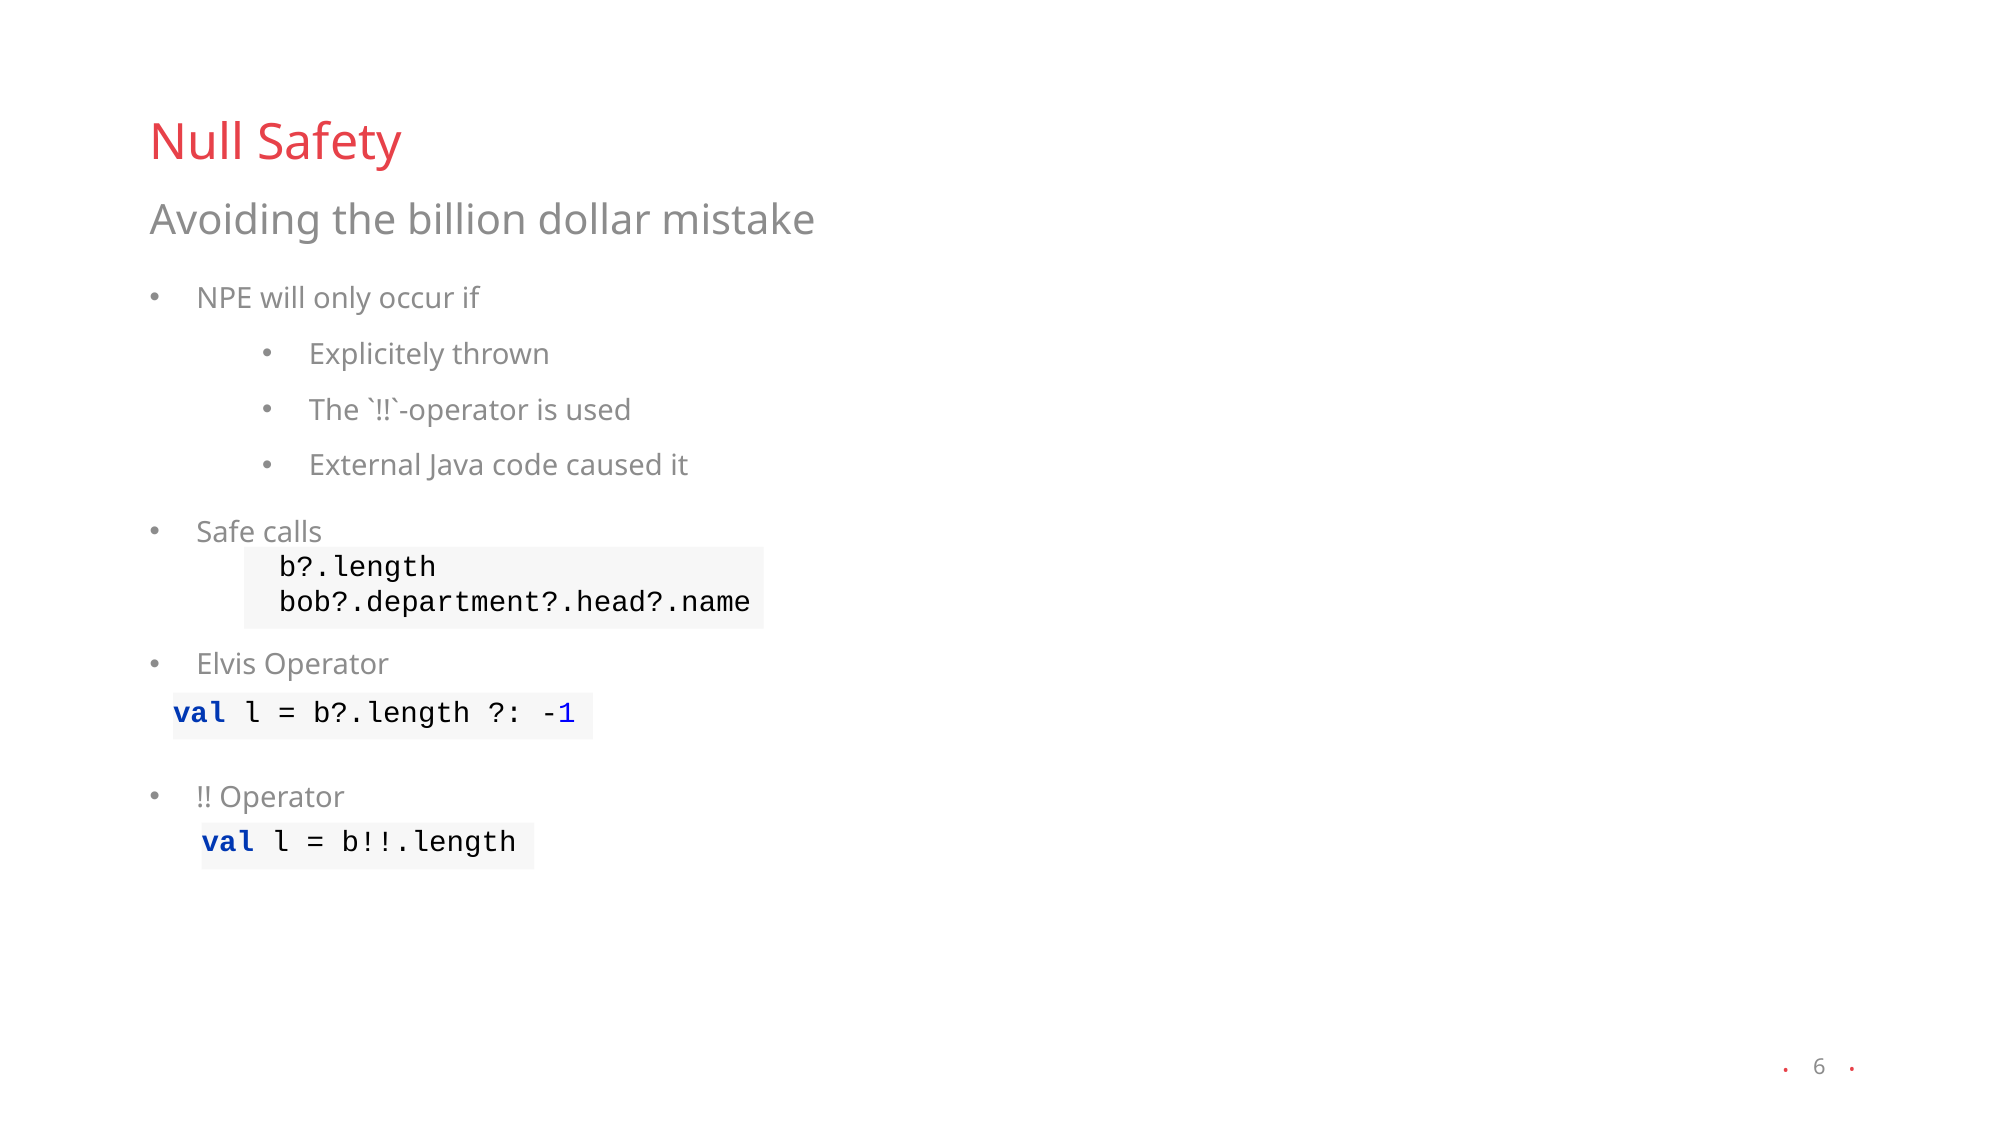

Null Safety
# Avoiding the billion dollar mistake
NPE will only occur if
Explicitely thrown
The `!!`-operator is used
External Java code caused it
Safe calls
Elvis Operator
!! Operator
 b?.length
 bob?.department?.head?.name
val l = b?.length ?: -1
val l = b!!.length